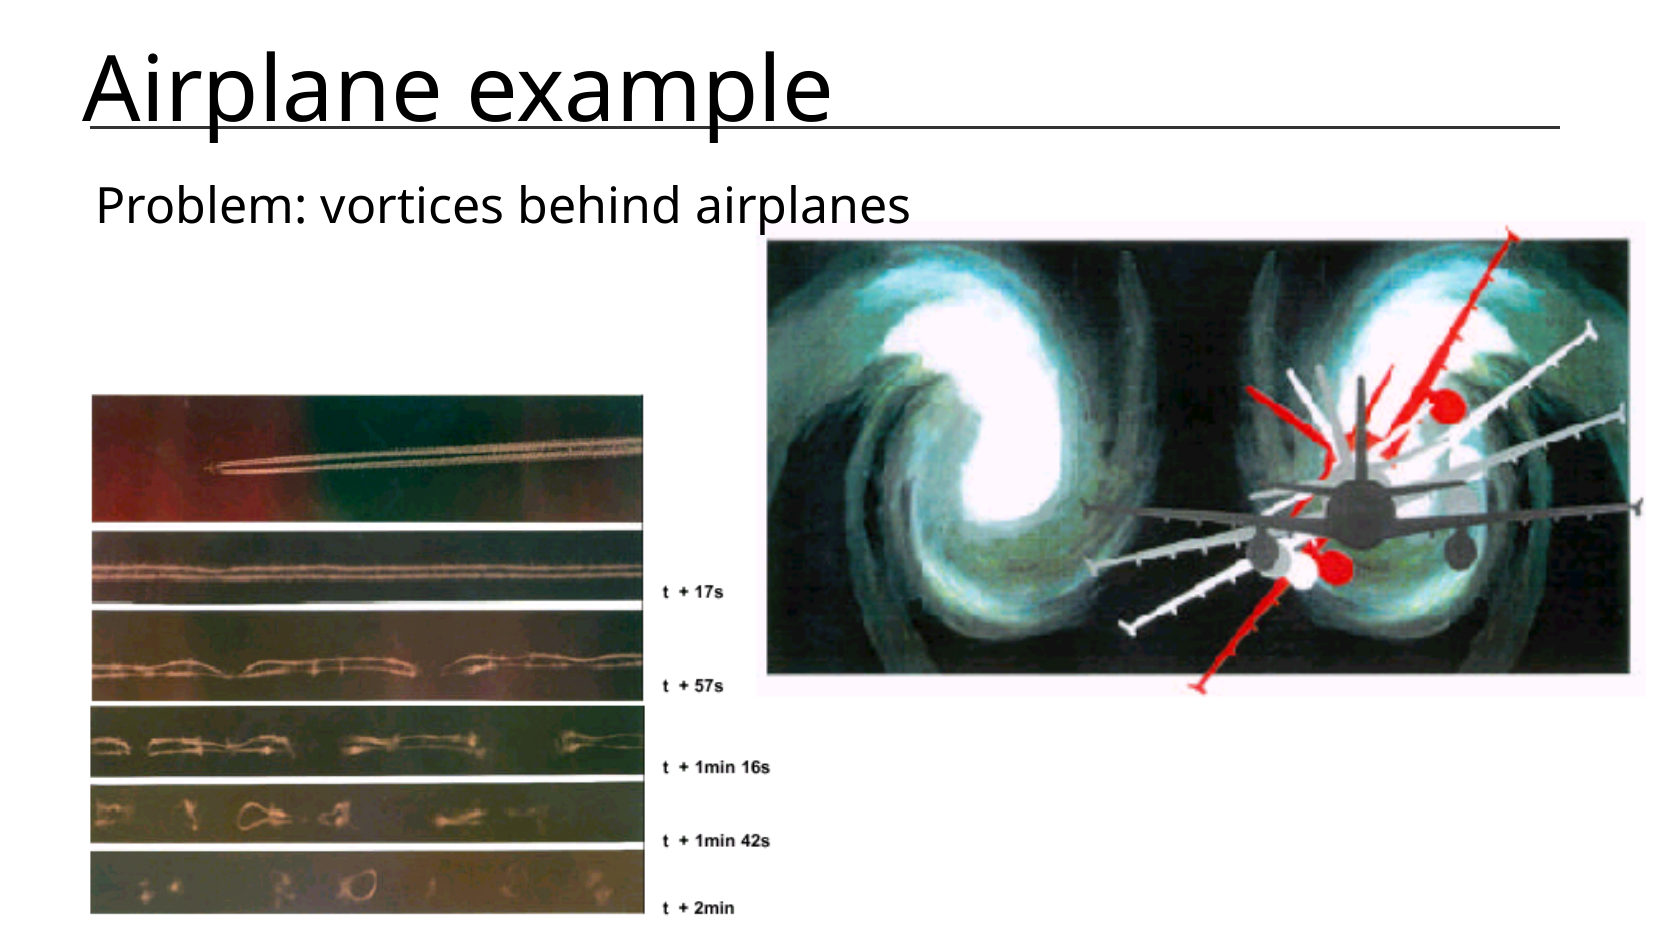

# Airplane example
Problem: vortices behind airplanes